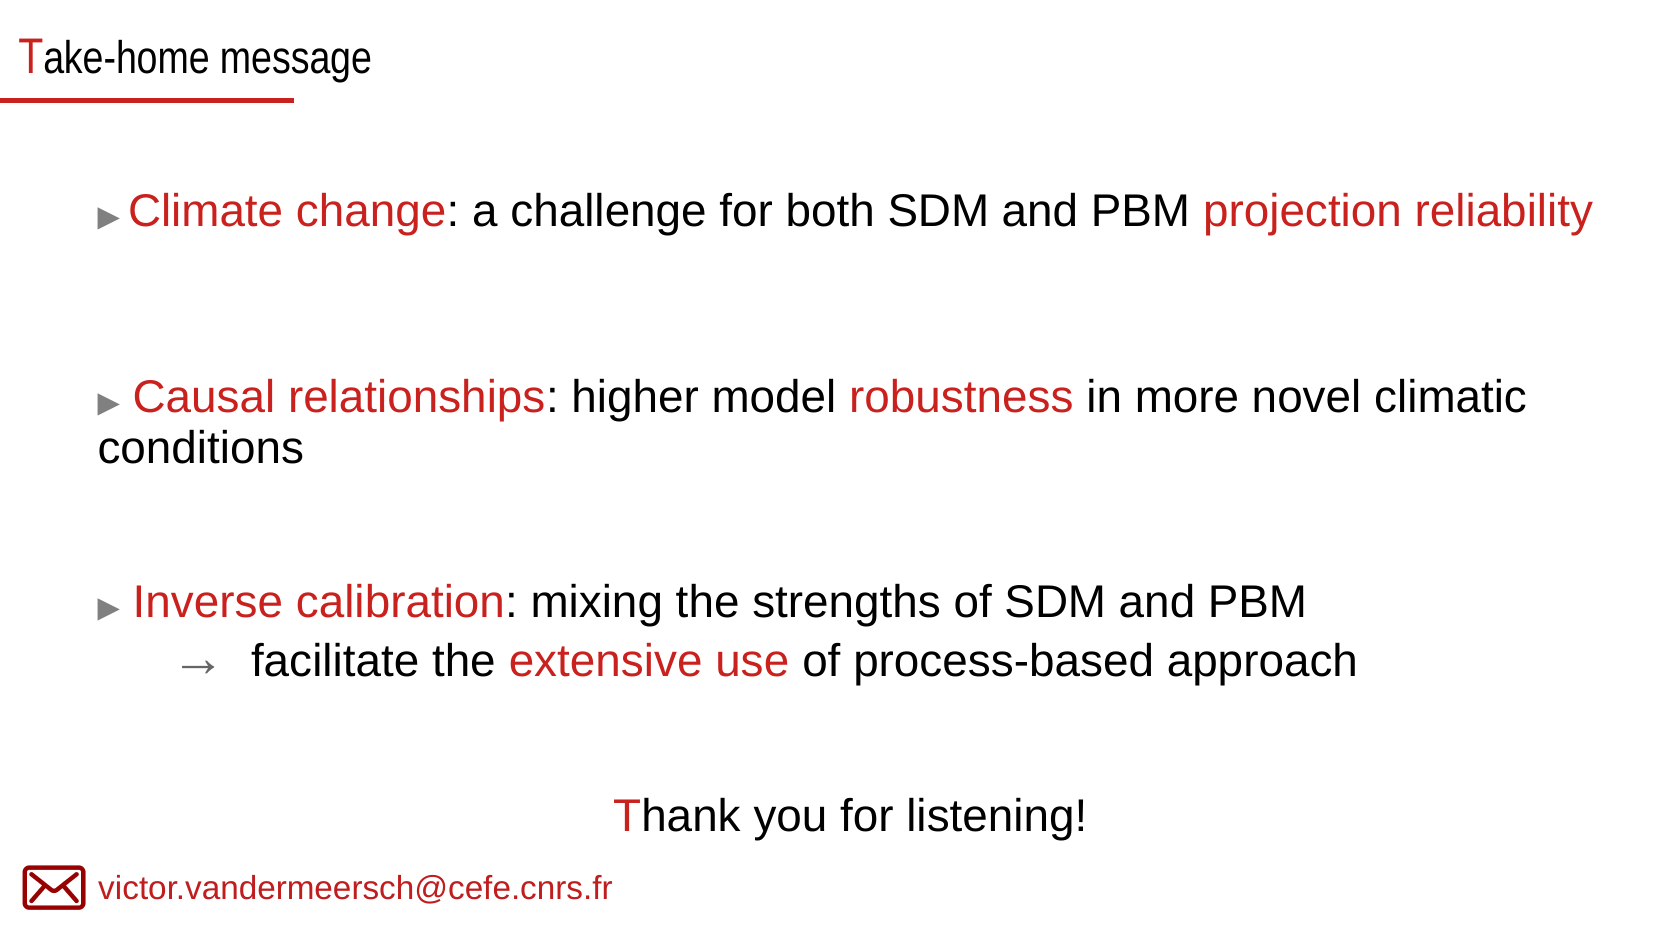

Take-home message
▶ Climate change: a challenge for both SDM and PBM projection reliability
▶ Causal relationships: higher model robustness in more novel climatic conditions
▶ Inverse calibration: mixing the strengths of SDM and PBM
	→ facilitate the extensive use of process-based approach
Thank you for listening!
victor.vandermeersch@cefe.cnrs.fr